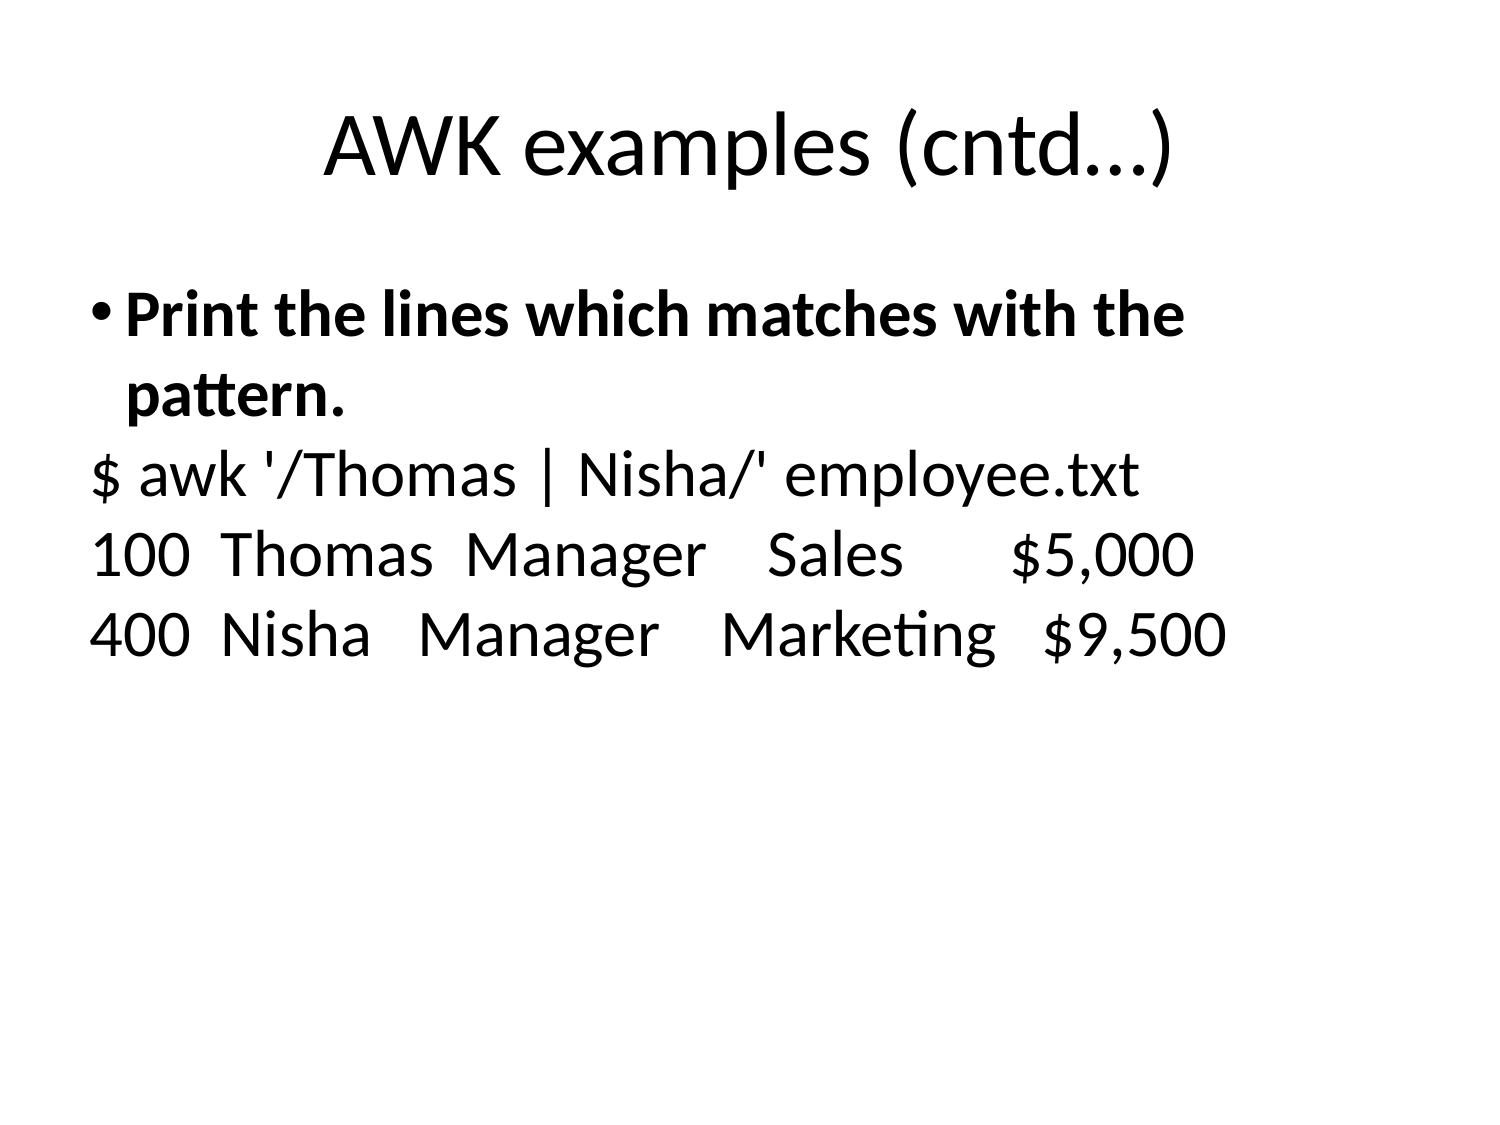

AWK examples (cntd…)
Print the lines which matches with the pattern.
$ awk '/Thomas | Nisha/' employee.txt
100 Thomas Manager Sales $5,000
400 Nisha Manager Marketing $9,500